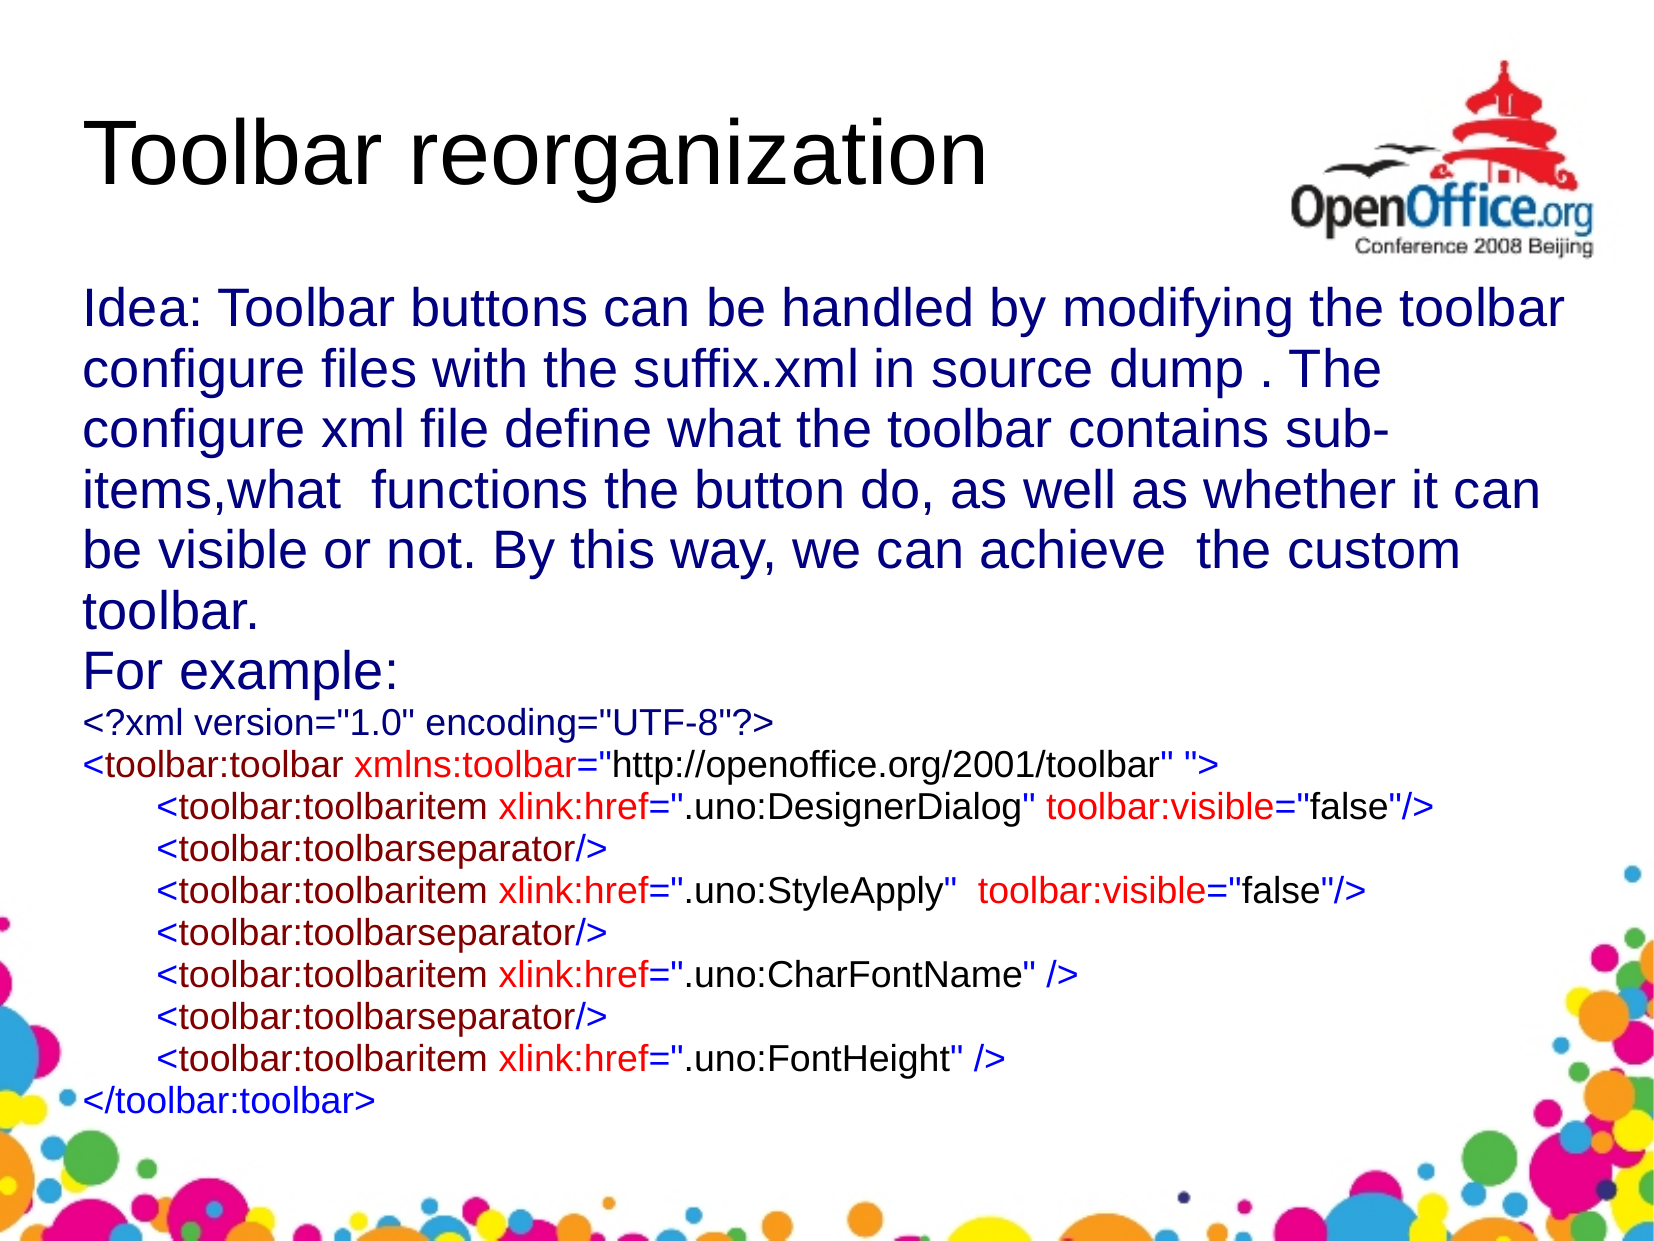

Toolbar reorganization
# Idea: Toolbar buttons can be handled by modifying the toolbar configure files with the suffix.xml in source dump . The configure xml file define what the toolbar contains sub-items,what functions the button do, as well as whether it can be visible or not. By this way, we can achieve the custom toolbar.
For example:
<?xml version="1.0" encoding="UTF-8"?>
<toolbar:toolbar xmlns:toolbar="http://openoffice.org/2001/toolbar" ">
	<toolbar:toolbaritem xlink:href=".uno:DesignerDialog" toolbar:visible="false"/>
	<toolbar:toolbarseparator/>
	<toolbar:toolbaritem xlink:href=".uno:StyleApply" toolbar:visible="false"/>
	<toolbar:toolbarseparator/>
	<toolbar:toolbaritem xlink:href=".uno:CharFontName" />
	<toolbar:toolbarseparator/>
	<toolbar:toolbaritem xlink:href=".uno:FontHeight" />
</toolbar:toolbar>